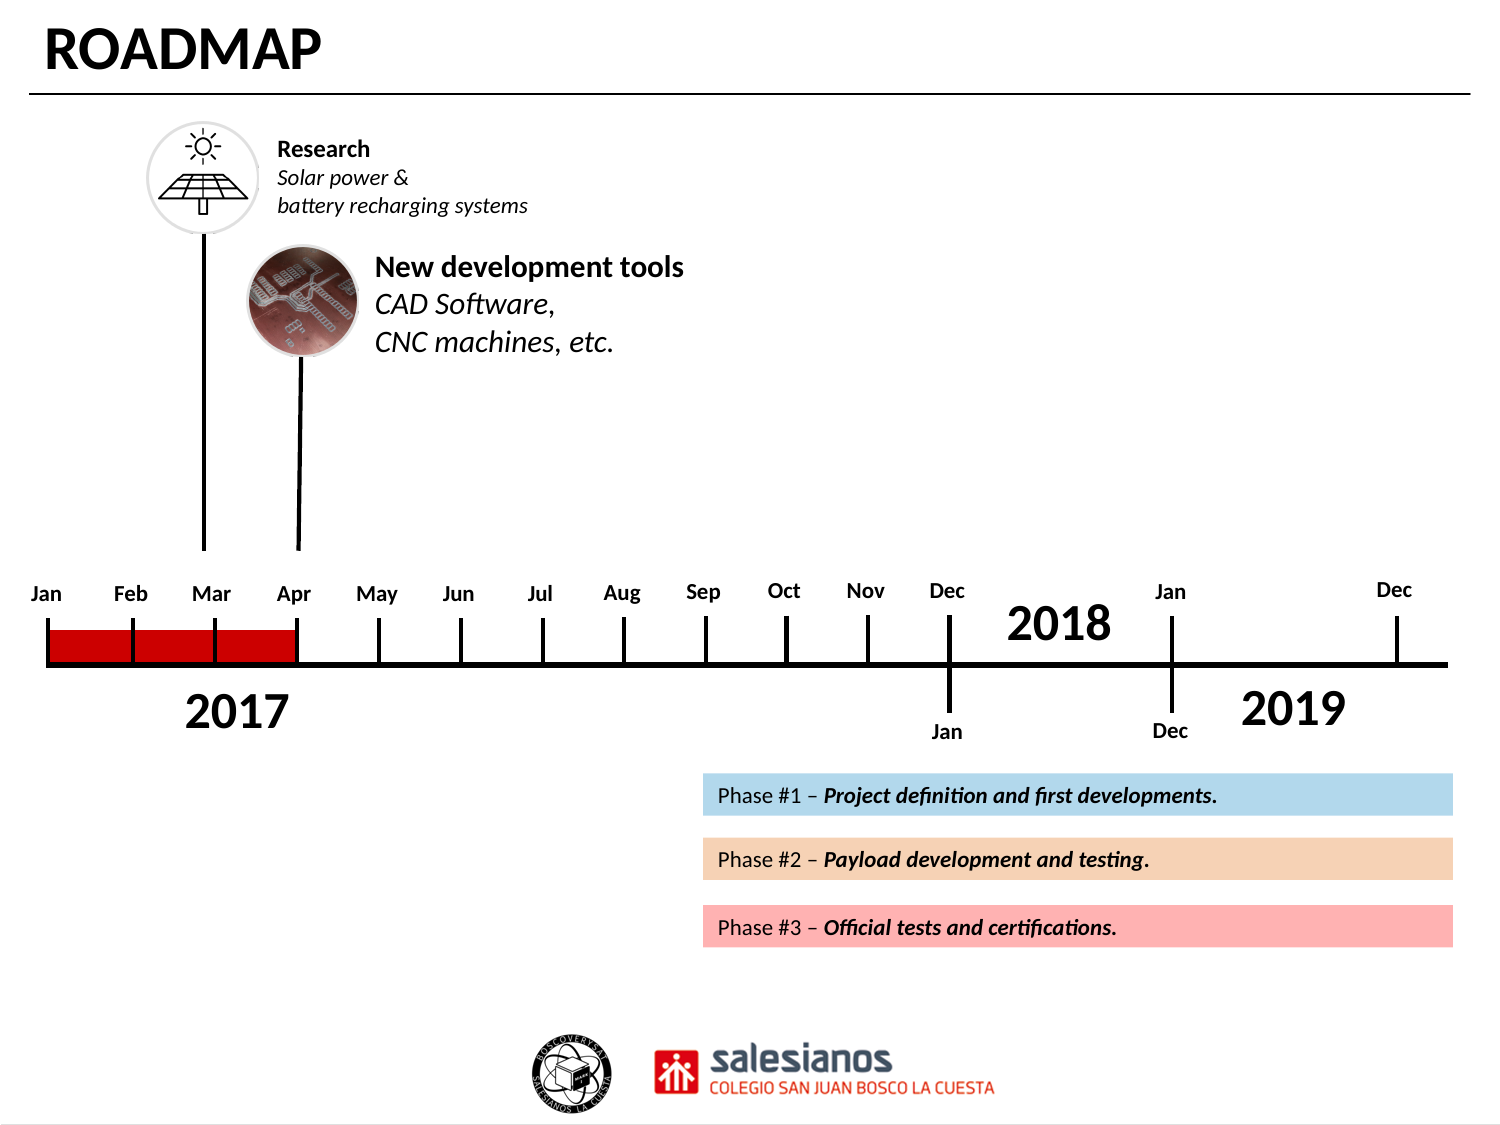

ROADMAP
Research
Solar power &
battery recharging systems
New development tools
CAD Software,
CNC machines, etc.
Dec
Nov
Dec
Oct
Jan
Sep
Aug
Jul
Jan
Feb
Mar
Apr
May
Jun
2018
2019
2017
Dec
Jan
Phase #1 – Project definition and first developments.
Phase #2 – Payload development and testing.
Phase #3 – Official tests and certifications.